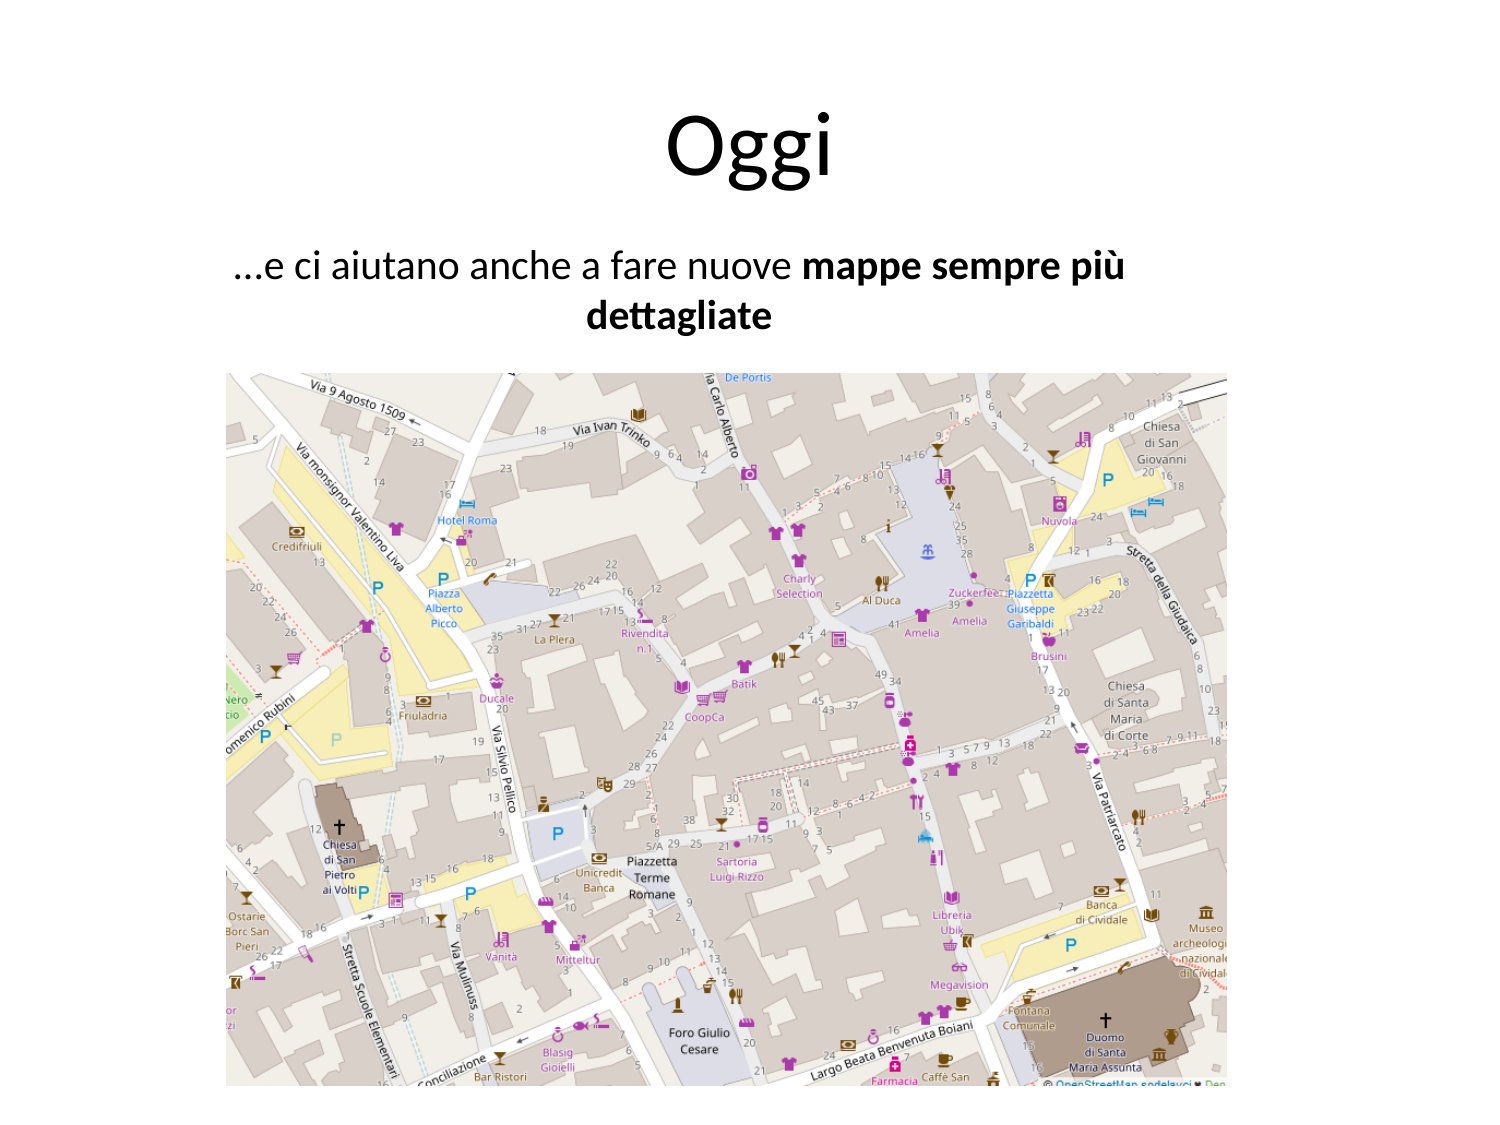

# Oggi
...e ci aiutano anche a fare nuove mappe sempre più dettagliate